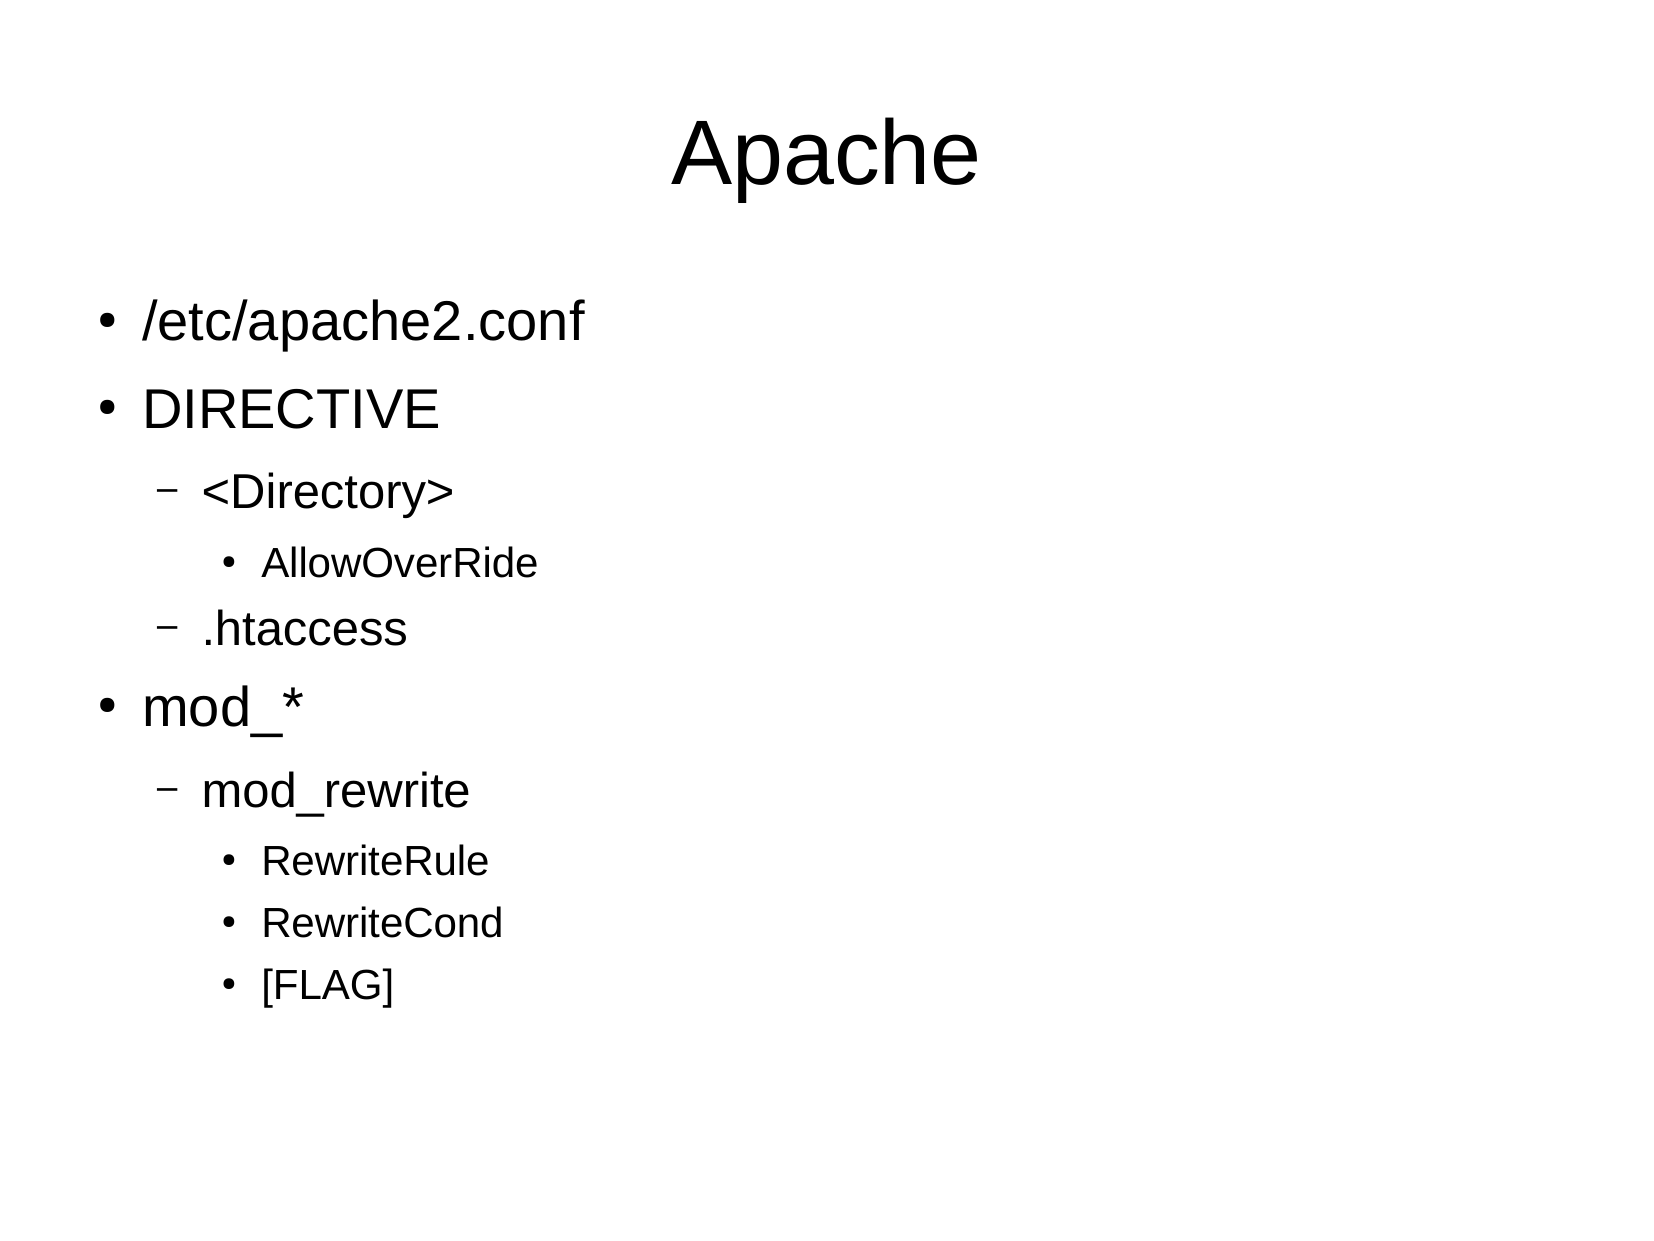

# Apache
/etc/apache2.conf
DIRECTIVE
<Directory>
AllowOverRide
.htaccess
mod_*
mod_rewrite
RewriteRule
RewriteCond
[FLAG]